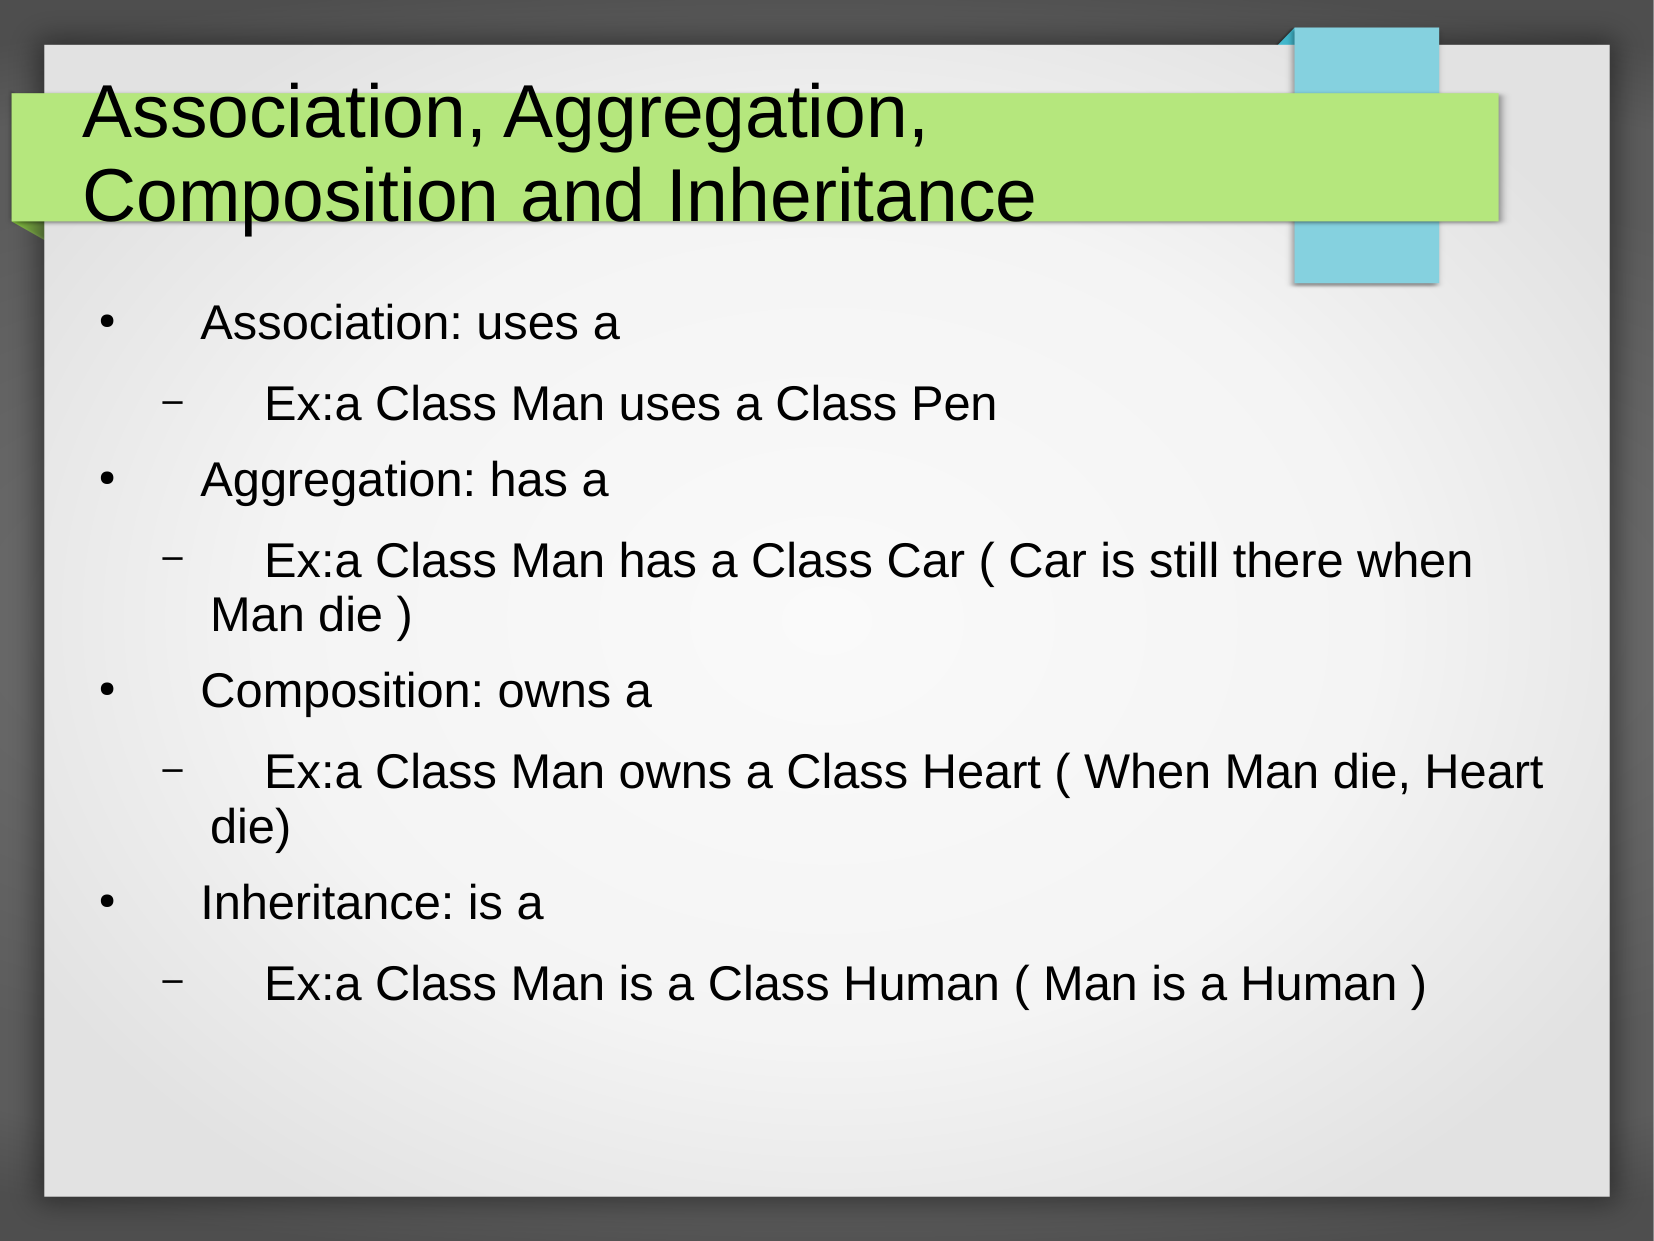

# Association, Aggregation, Composition and Inheritance
 Association: uses a
 Ex:a Class Man uses a Class Pen
 Aggregation: has a
 Ex:a Class Man has a Class Car ( Car is still there when Man die )
 Composition: owns a
 Ex:a Class Man owns a Class Heart ( When Man die, Heart die)
 Inheritance: is a
 Ex:a Class Man is a Class Human ( Man is a Human )